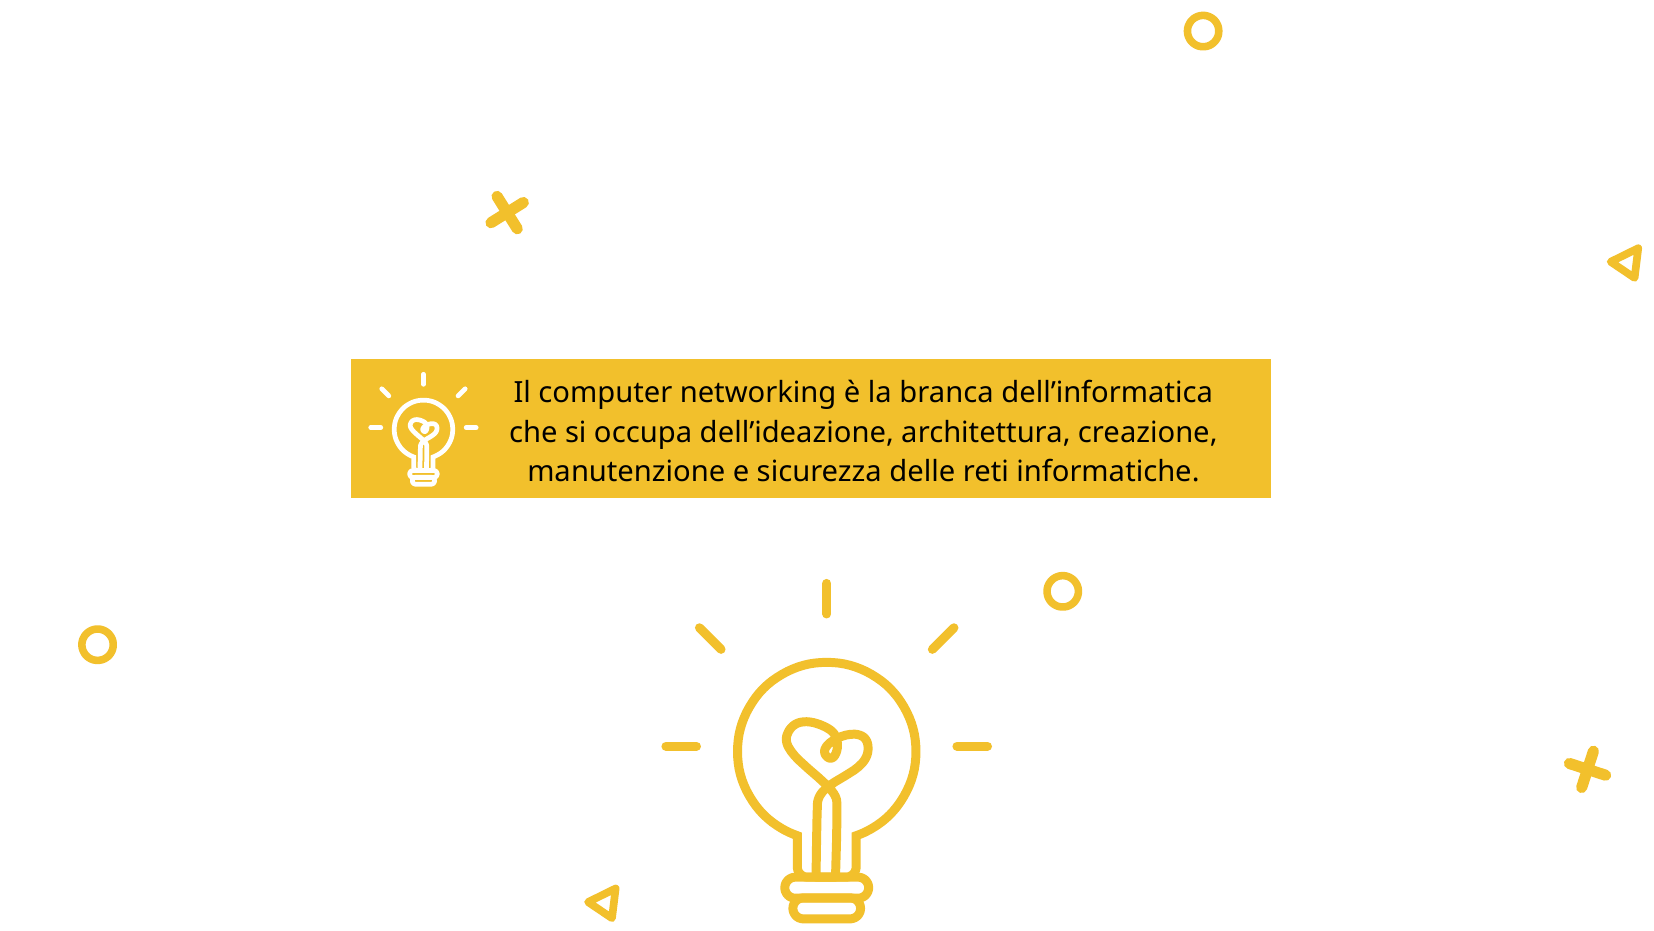

Il computer networking è la branca dell’informatica che si occupa dell’ideazione, architettura, creazione, manutenzione e sicurezza delle reti informatiche.